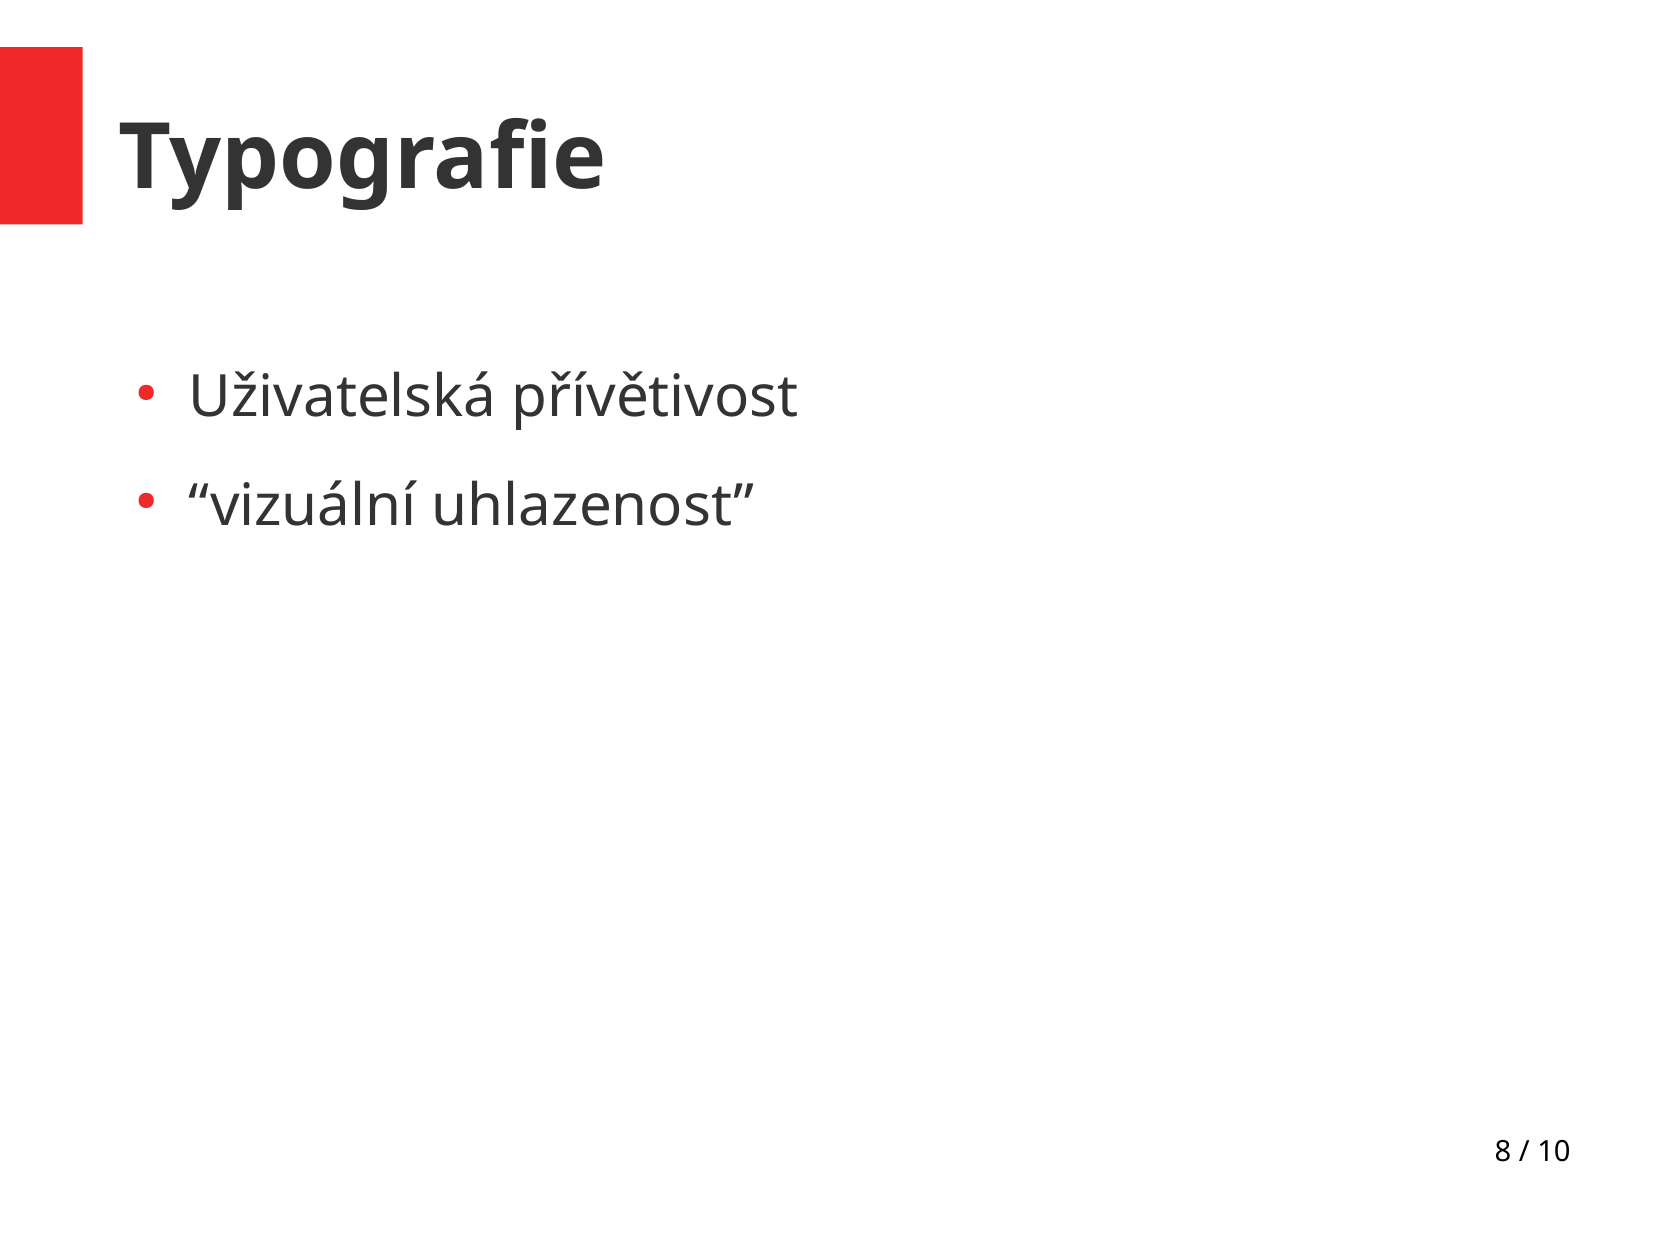

# Typografie
Uživatelská přívětivost
“vizuální uhlazenost”
8